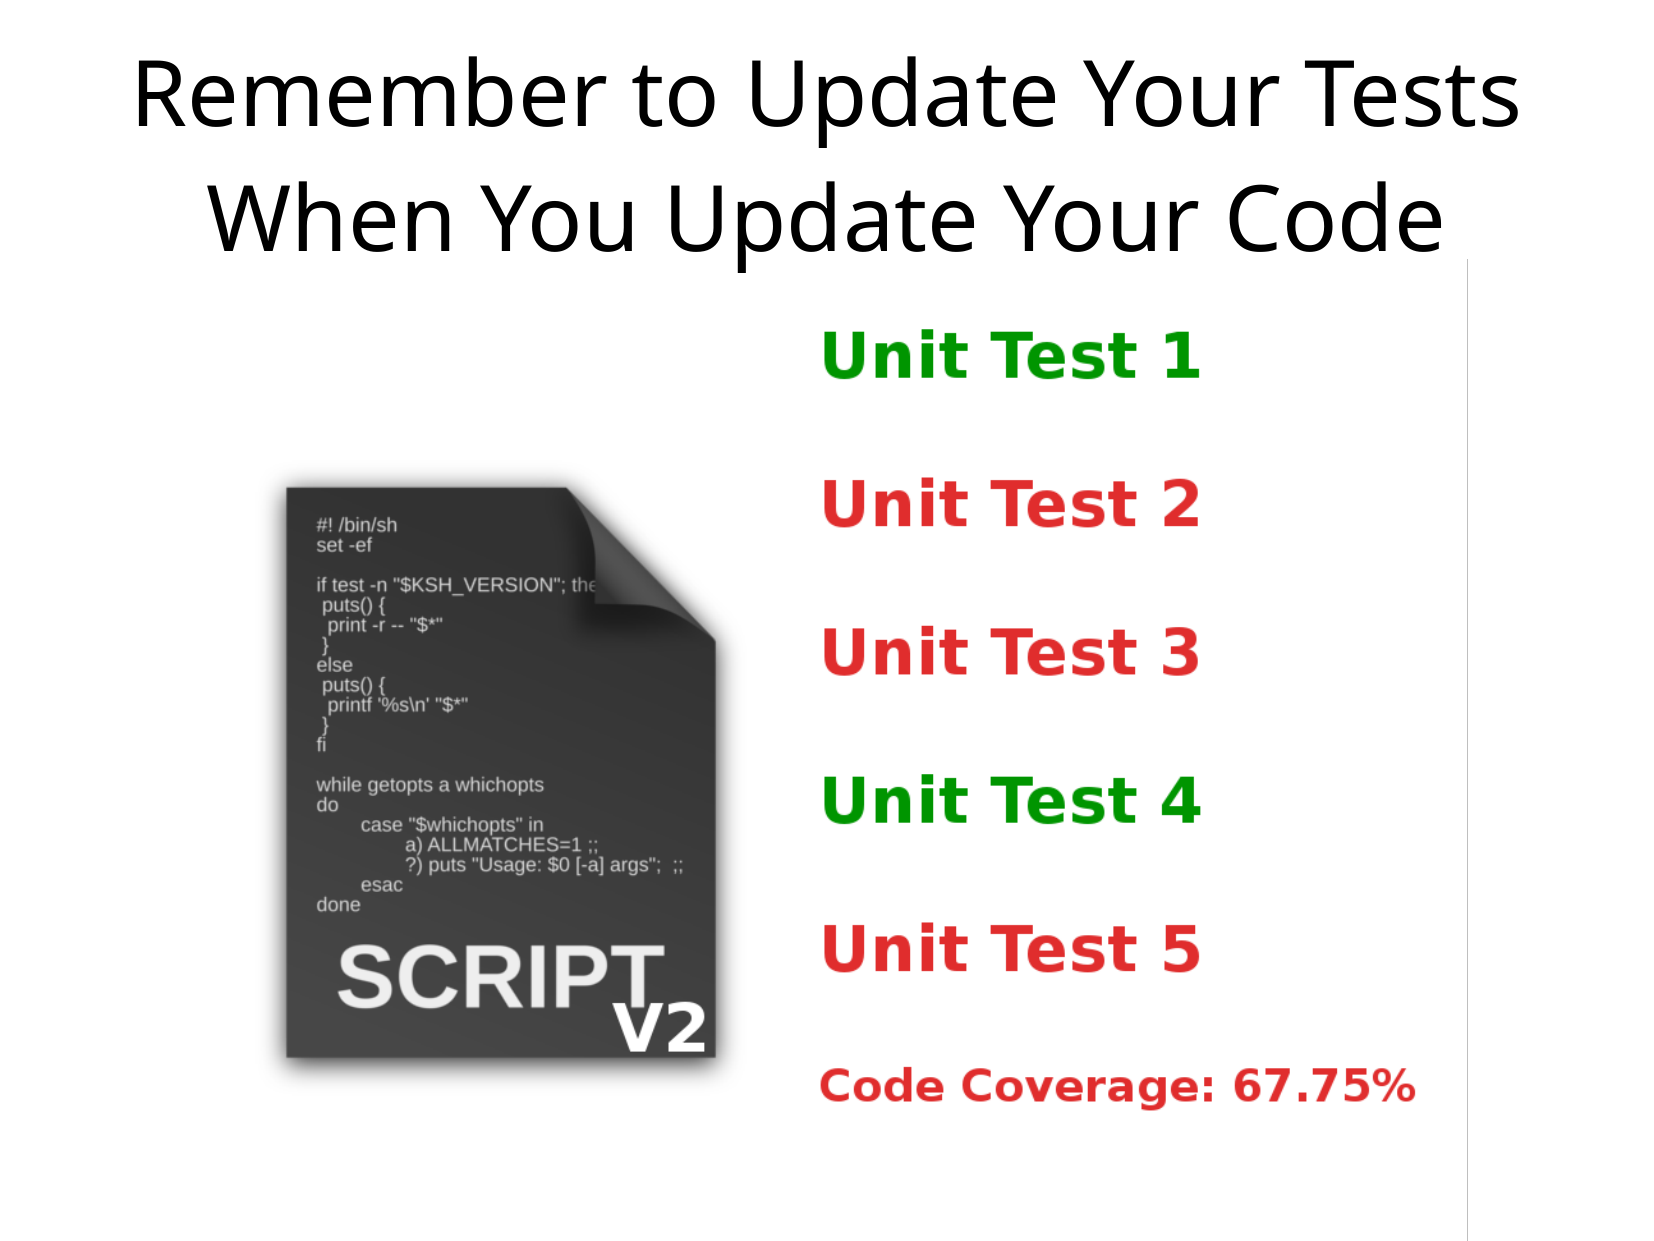

# Remember to Update Your Tests When You Update Your Code